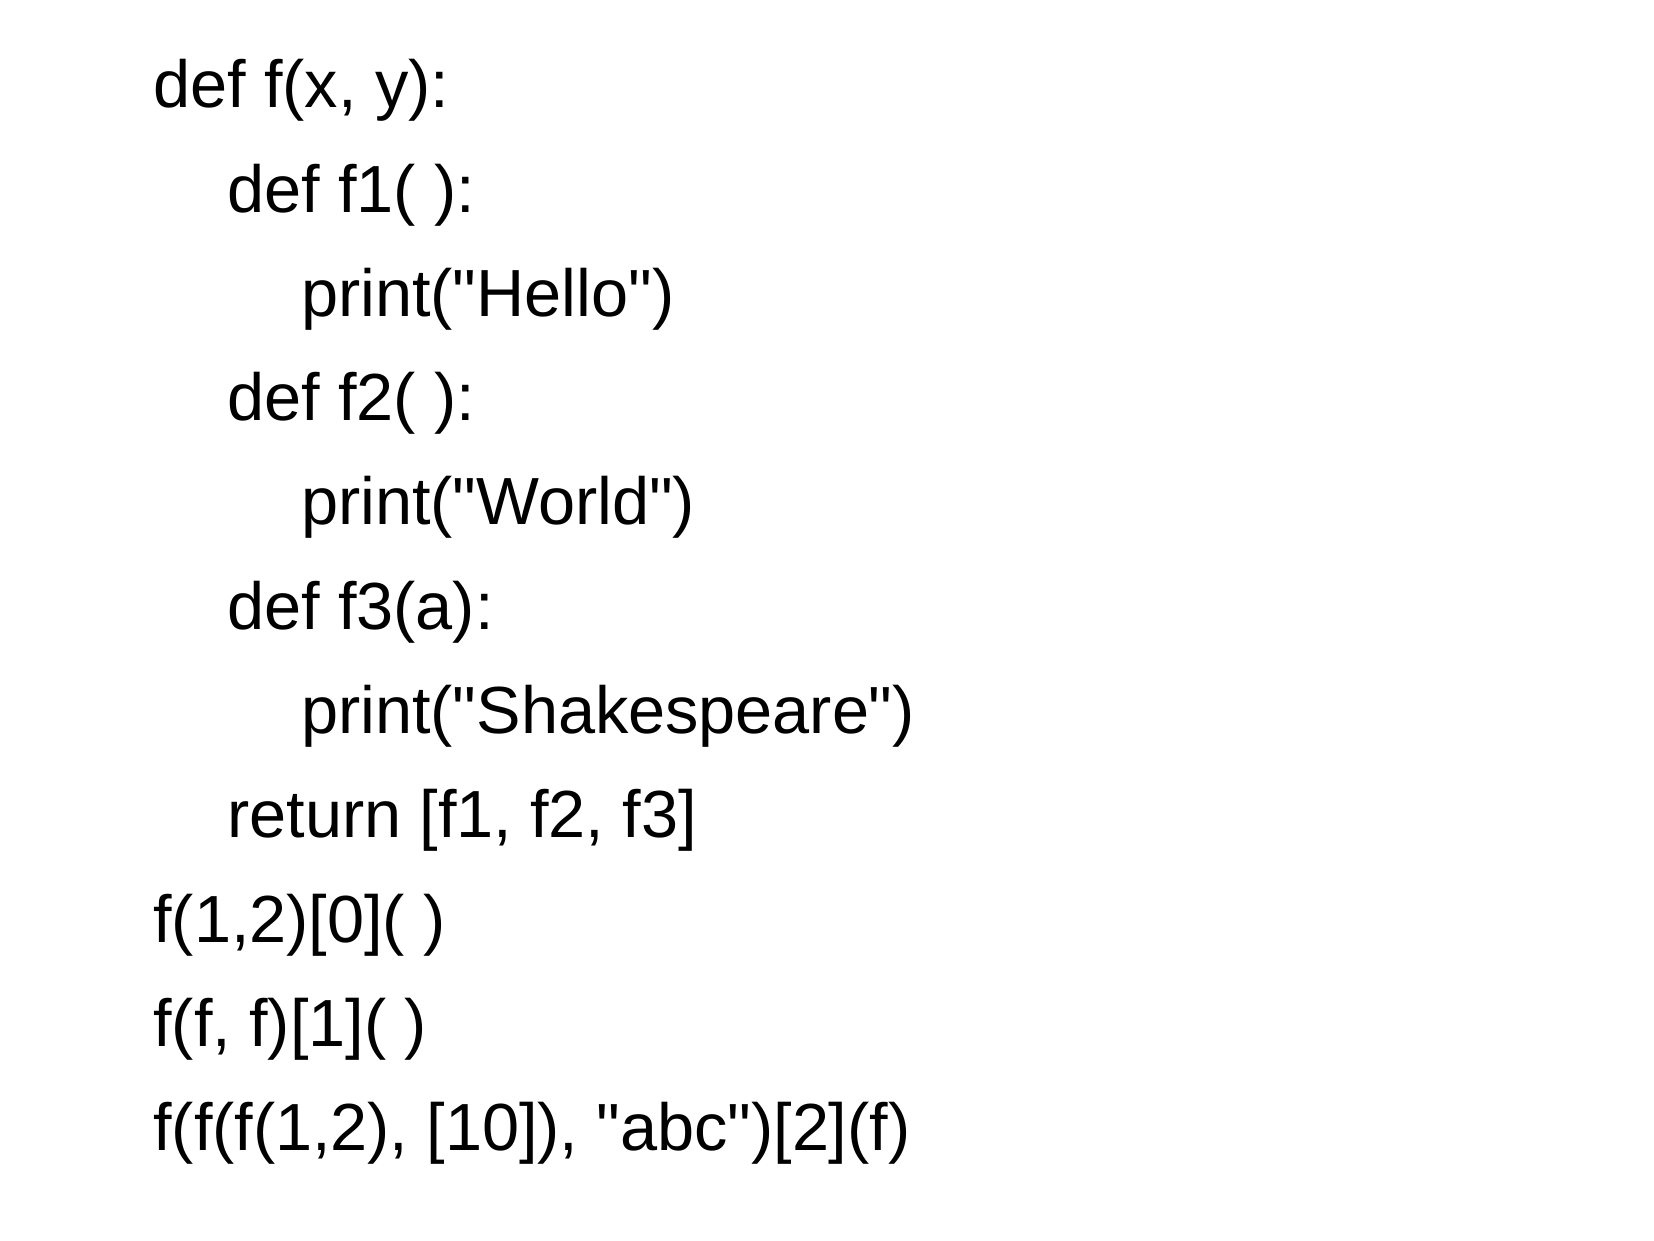

def f(x, y):
 def f1( ):
 print("Hello")
 def f2( ):
 print("World")
 def f3(a):
 print("Shakespeare")
 return [f1, f2, f3]
f(1,2)[0]( )
f(f, f)[1]( )
f(f(f(1,2), [10]), "abc")[2](f)
#